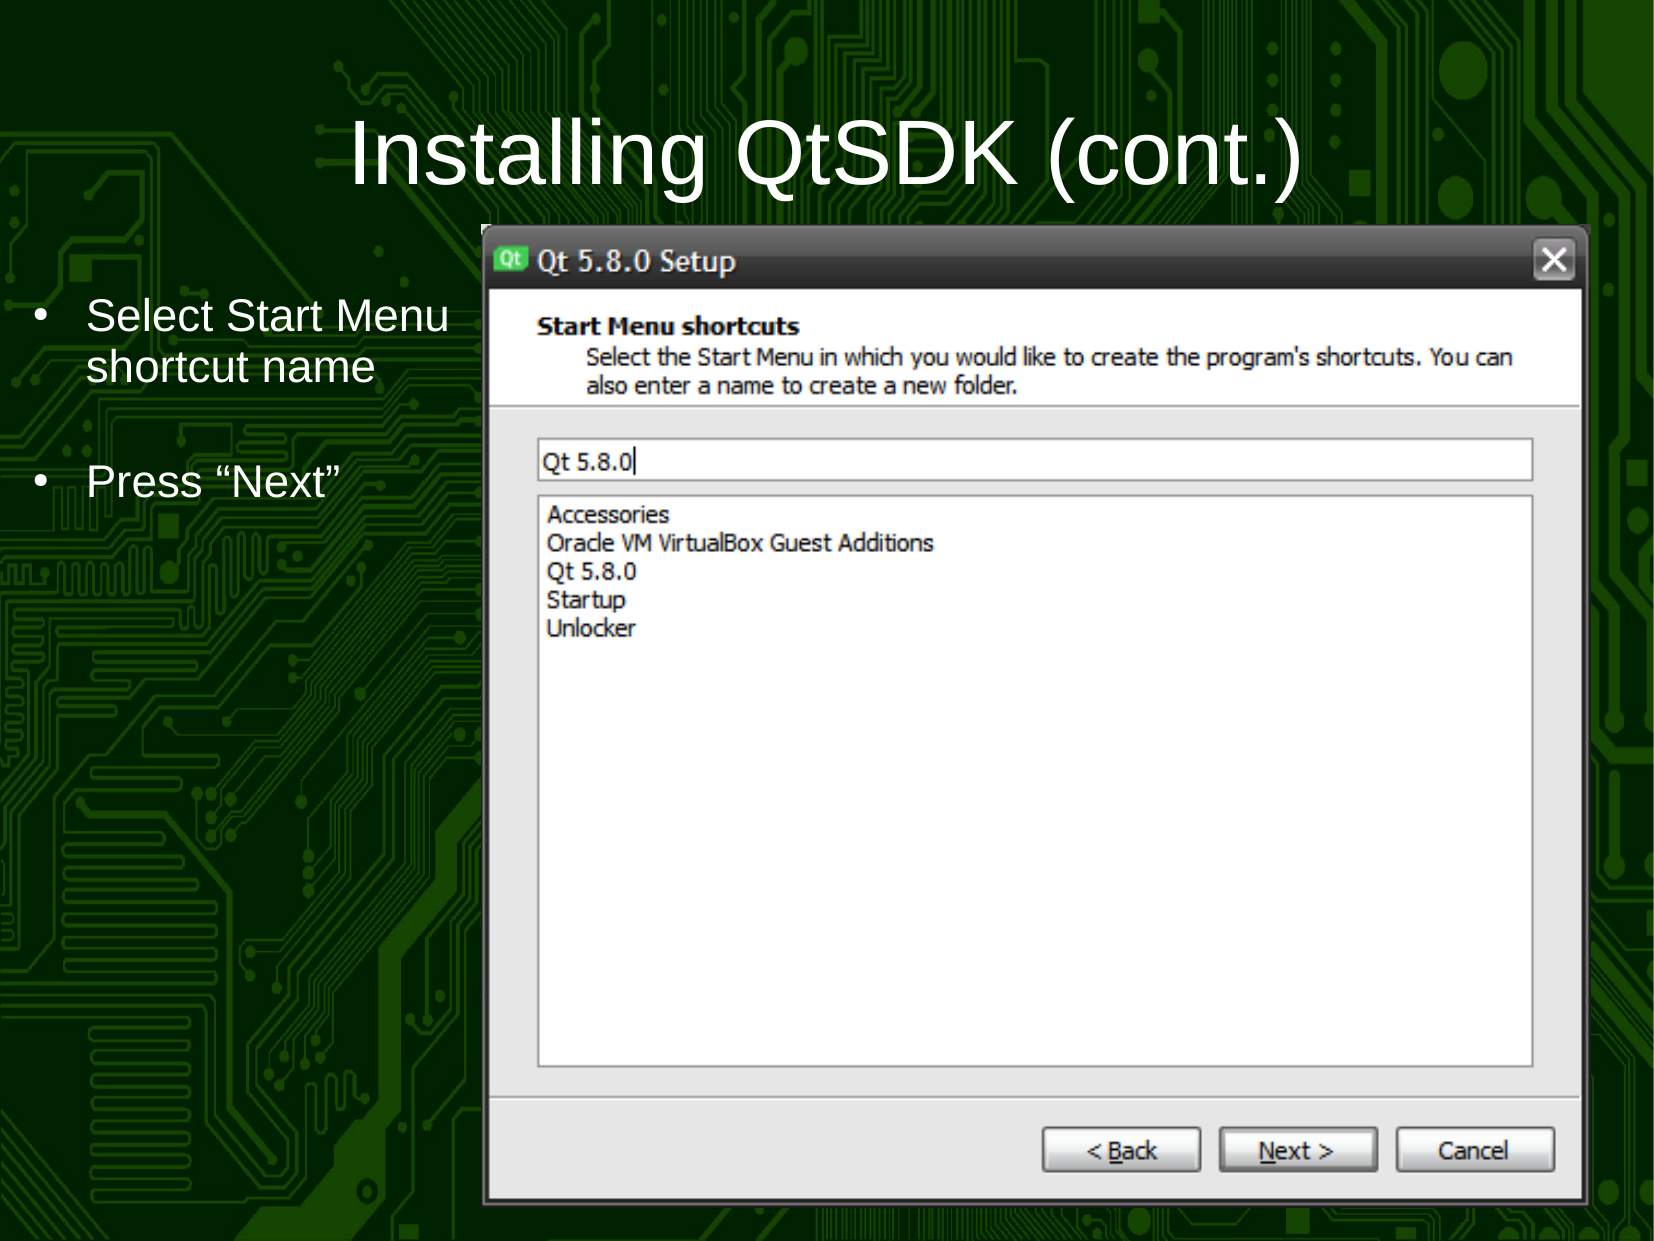

# Installing QtSDK (cont.)
Select Start Menu shortcut name
Press “Next”